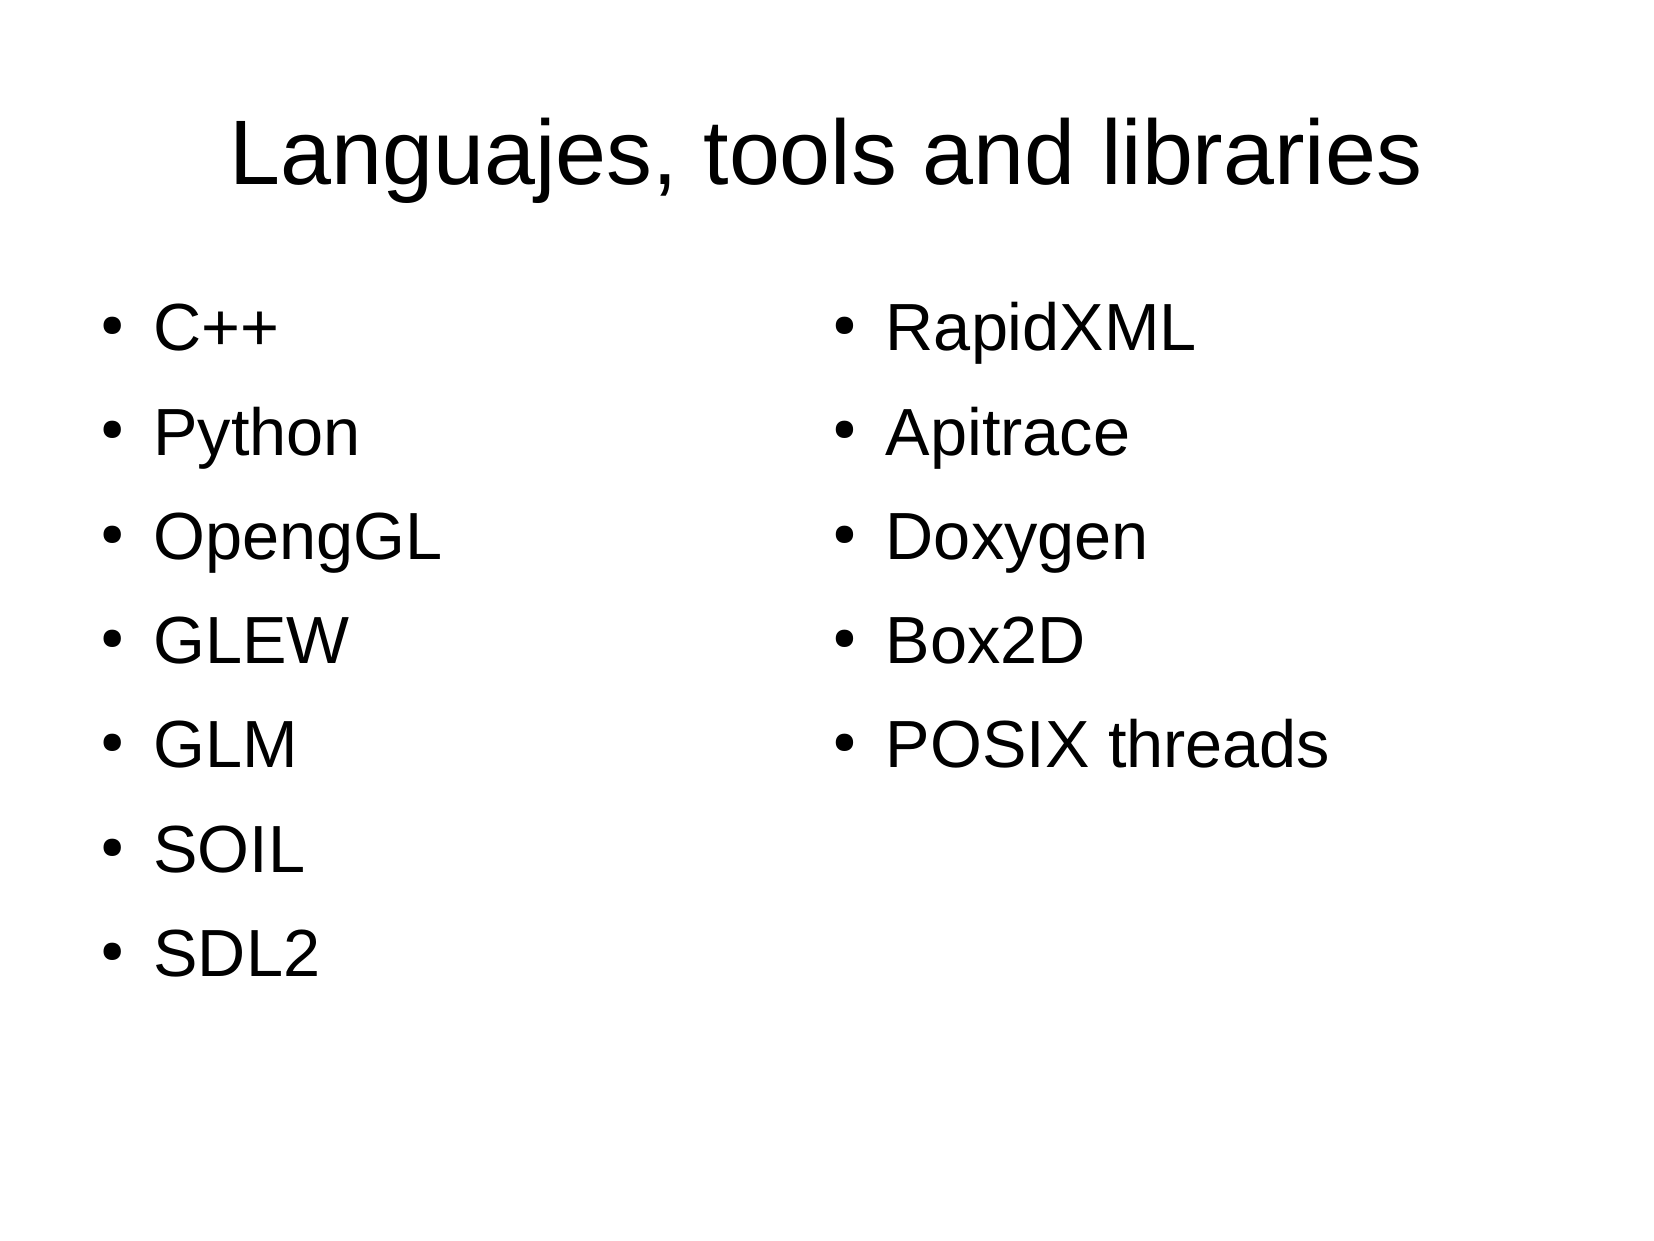

# Languajes, tools and libraries
C++
Python
OpengGL
GLEW
GLM
SOIL
SDL2
RapidXML
Apitrace
Doxygen
Box2D
POSIX threads